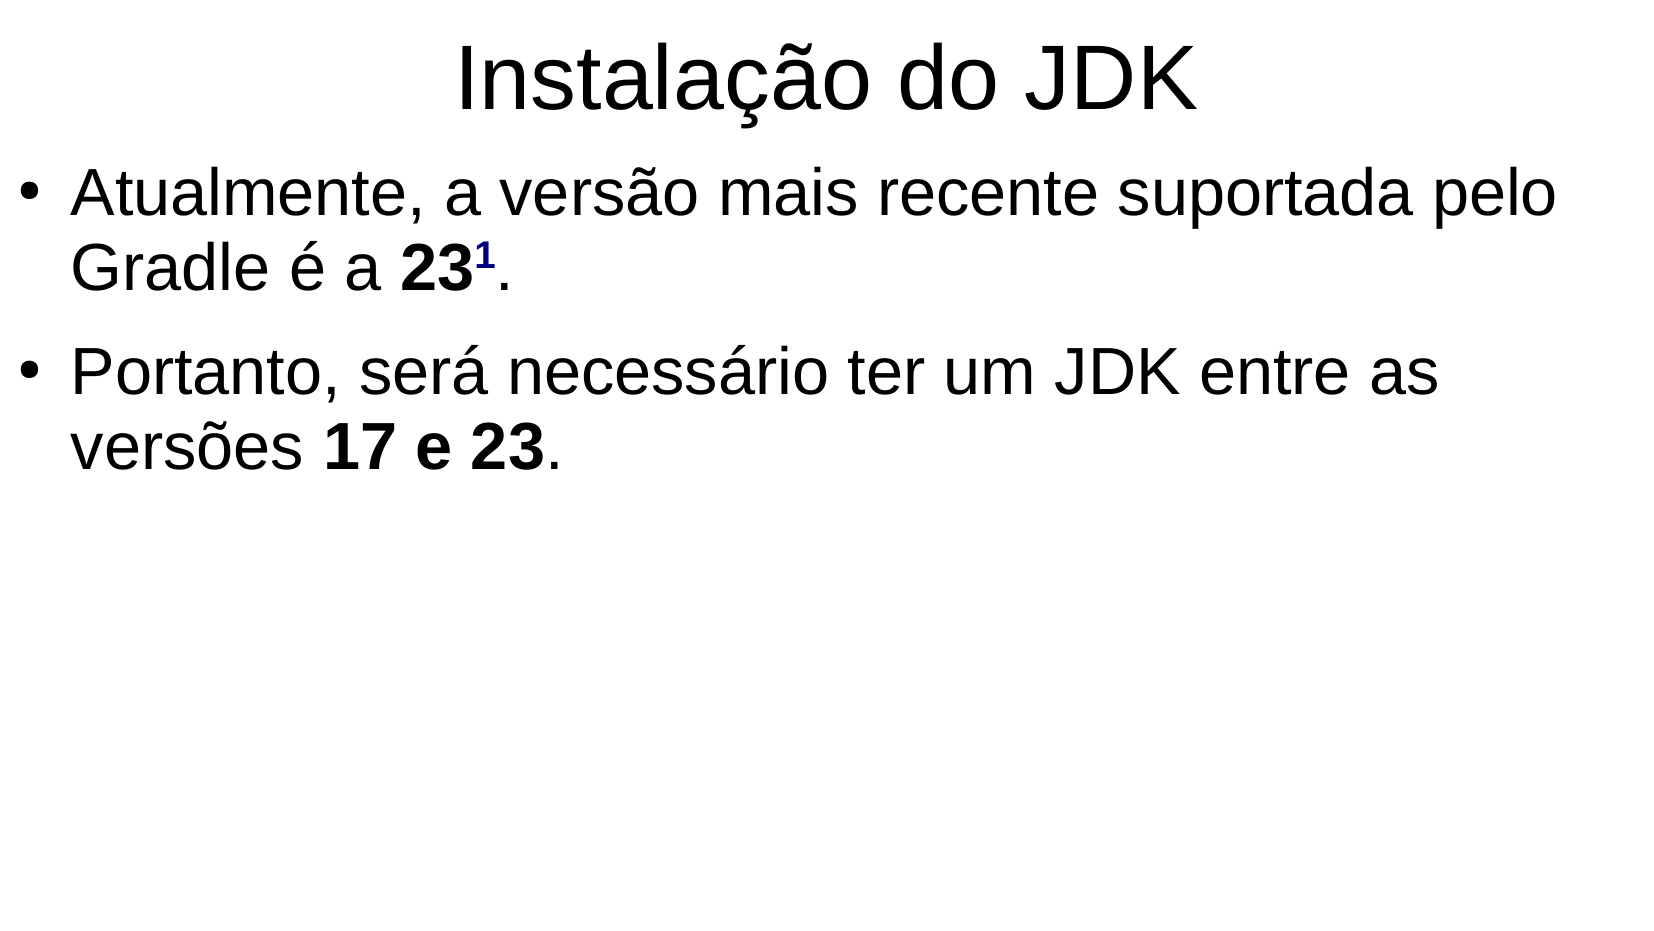

# Instalação do JDK
Atualmente, a versão mais recente suportada pelo Gradle é a 231.
Portanto, será necessário ter um JDK entre as versões 17 e 23.